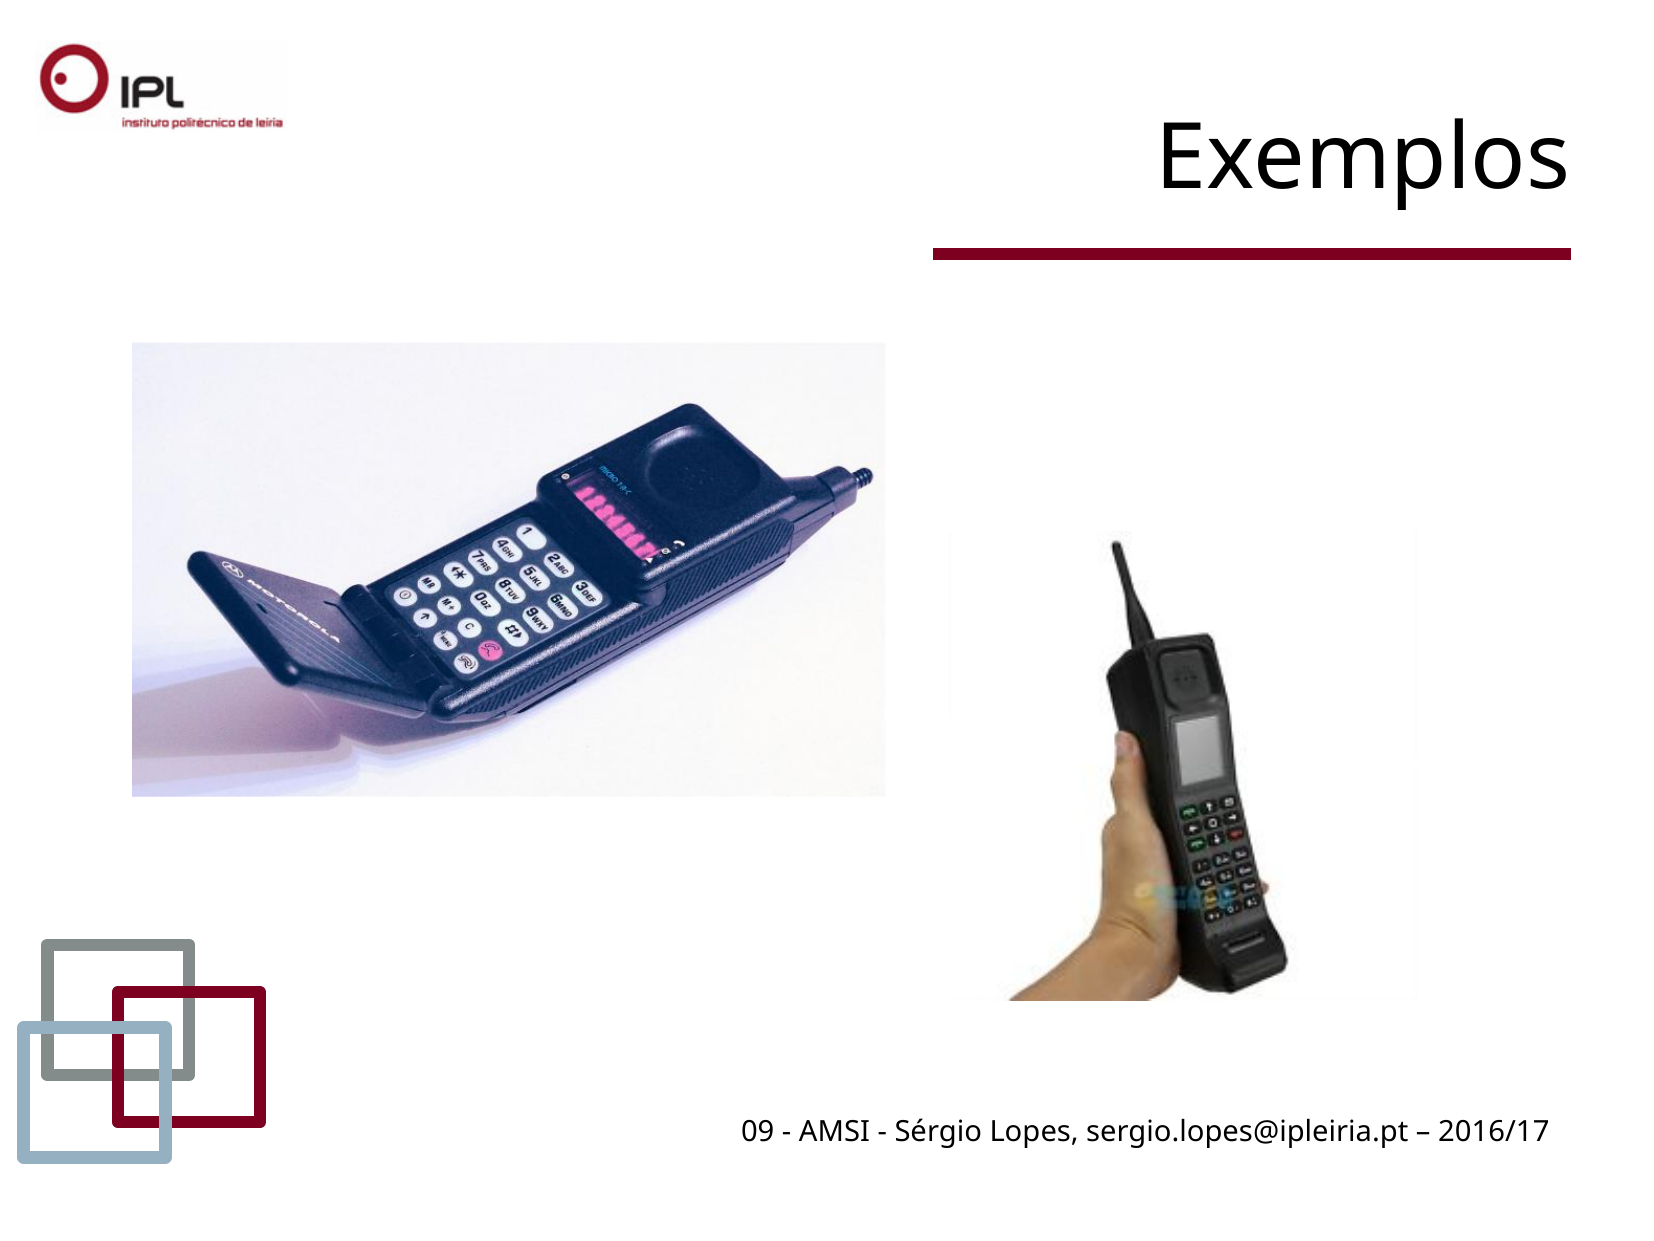

# Exemplos
09 - AMSI - Sérgio Lopes, sergio.lopes@ipleiria.pt – 2016/17